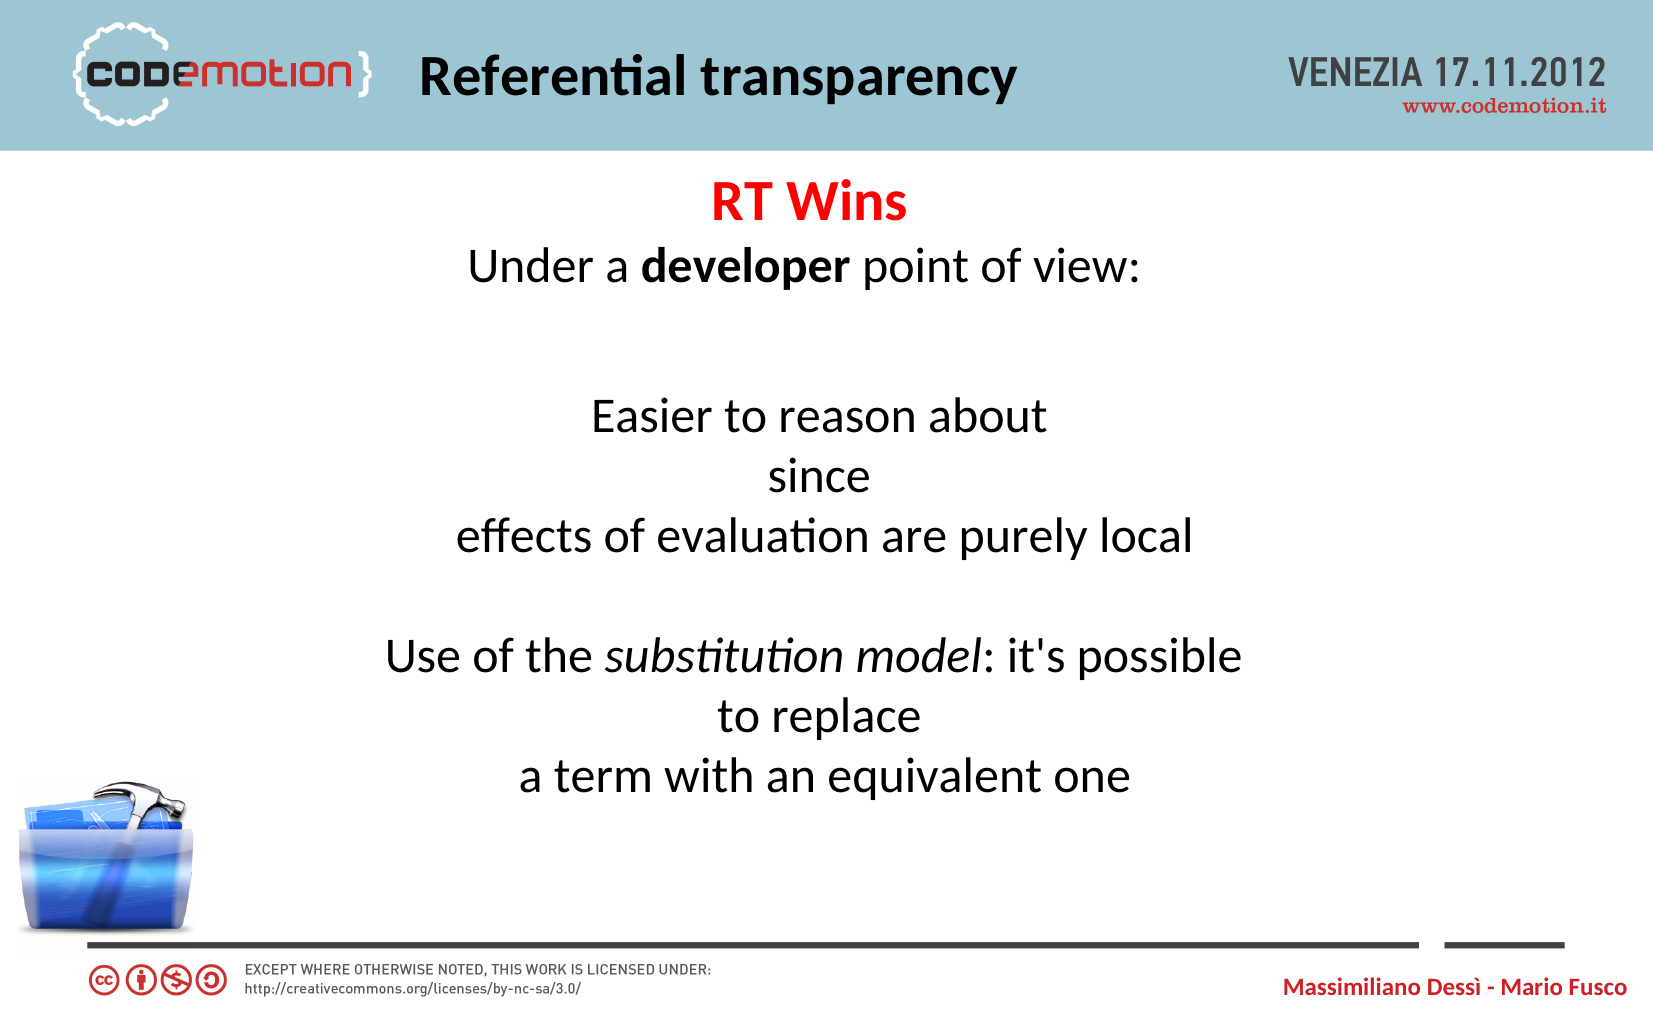

Referential transparency
RT Wins
Under a developer point of view:
Easier to reason about
since
effects of evaluation are purely local
Use of the substitution model: it's possible
to replace
a term with an equivalent one